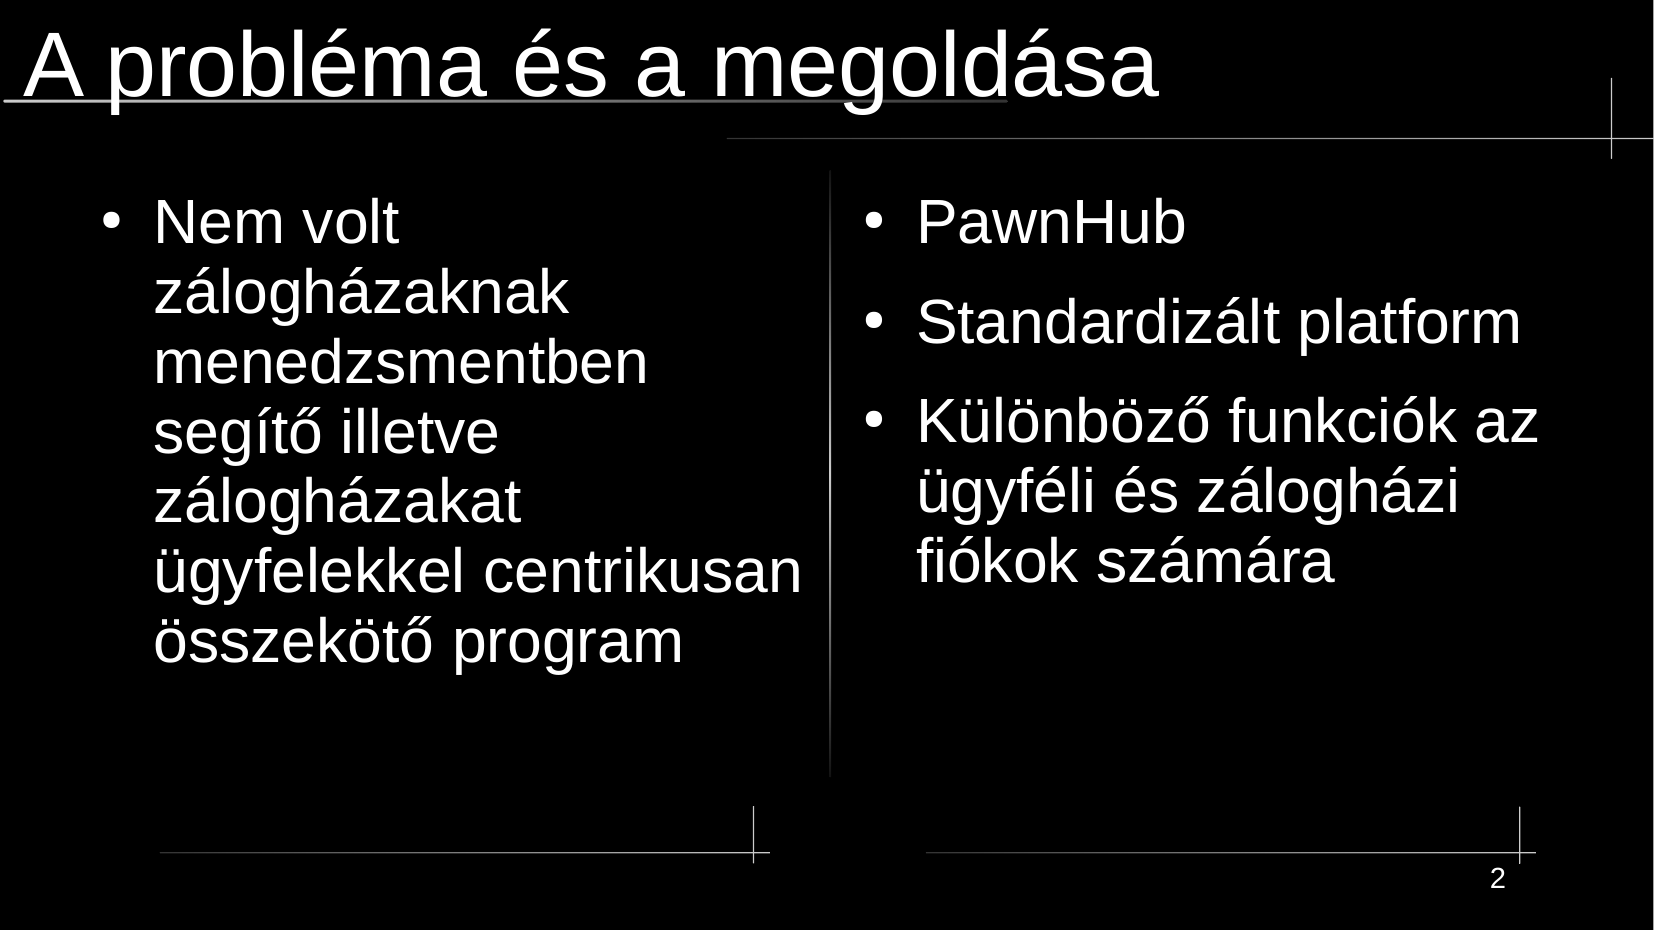

# A probléma és a megoldása
Nem volt zálogházaknak menedzsmentben segítő illetve zálogházakat ügyfelekkel centrikusan összekötő program
PawnHub
Standardizált platform
Különböző funkciók az ügyféli és zálogházi fiókok számára
2